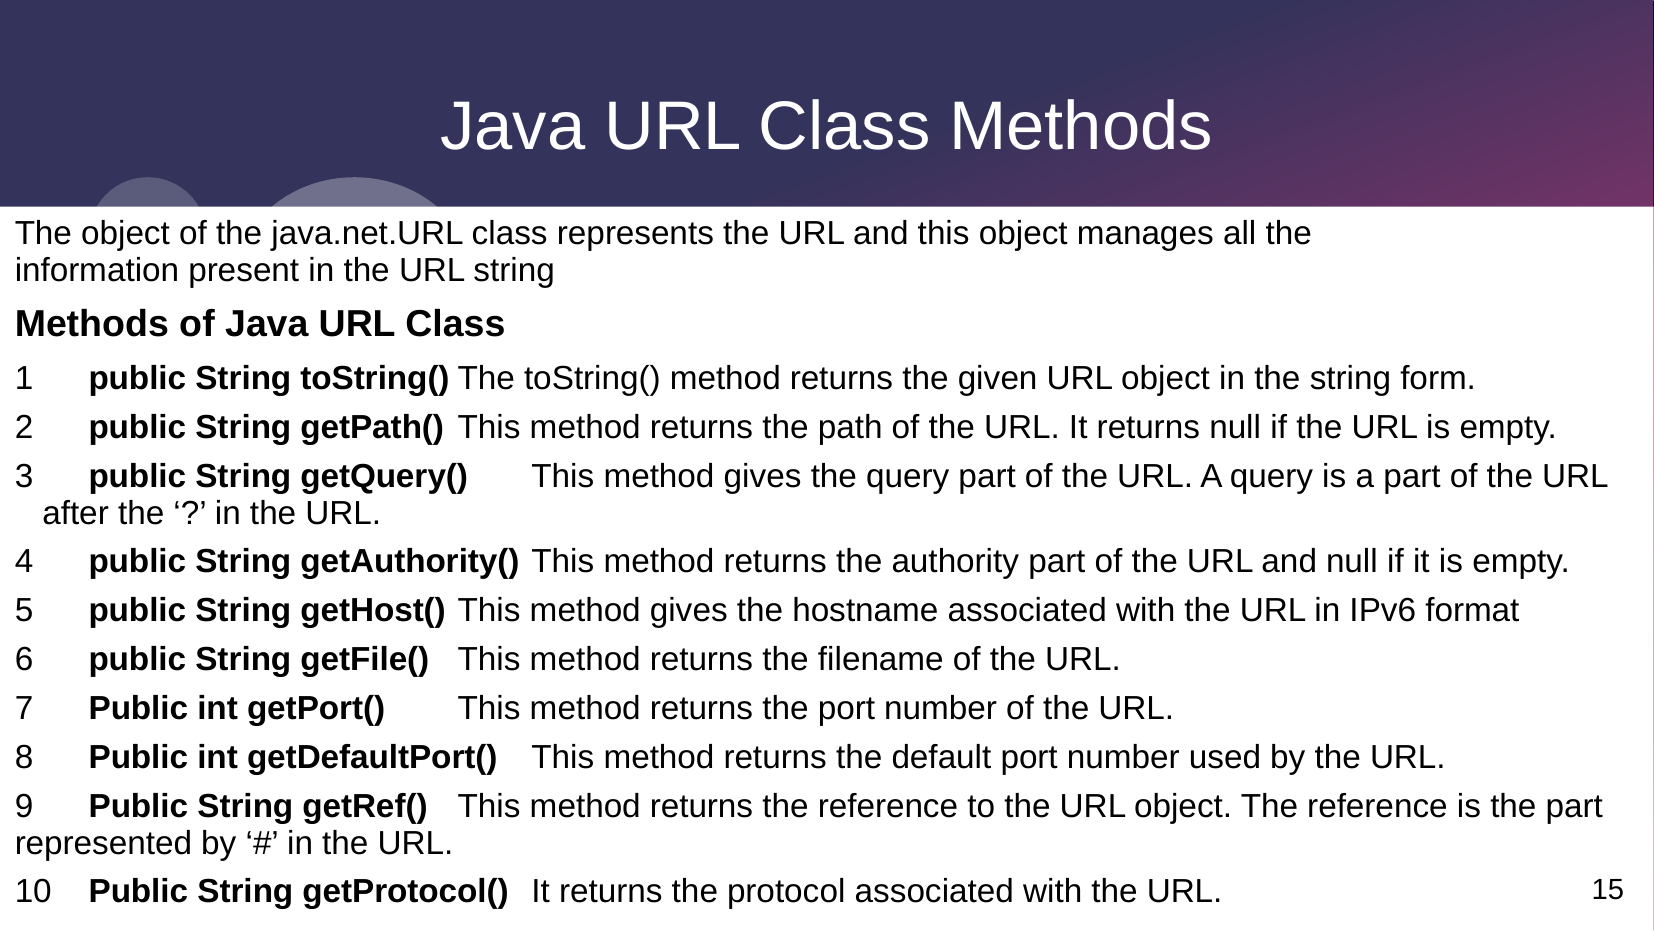

# Java URL Class Methods
The object of the java.net.URL class represents the URL and this object manages all the information present in the URL string
Methods of Java URL Class
1	public String toString()	The toString() method returns the given URL object in the string form.
2	public String getPath()	This method returns the path of the URL. It returns null if the URL is empty.
3	public String getQuery()	This method gives the query part of the URL. A query is a part of the URL after the ‘?’ in the URL.
4	public String getAuthority()	This method returns the authority part of the URL and null if it is empty.
5	public String getHost()	This method gives the hostname associated with the URL in IPv6 format
6	public String getFile()	This method returns the filename of the URL.
7	Public int getPort()	This method returns the port number of the URL.
8	Public int getDefaultPort() 	This method returns the default port number used by the URL.
9	Public String getRef()	This method returns the reference to the URL object. The reference is the part represented by ‘#’ in the URL.
10	Public String getProtocol()	It returns the protocol associated with the URL.